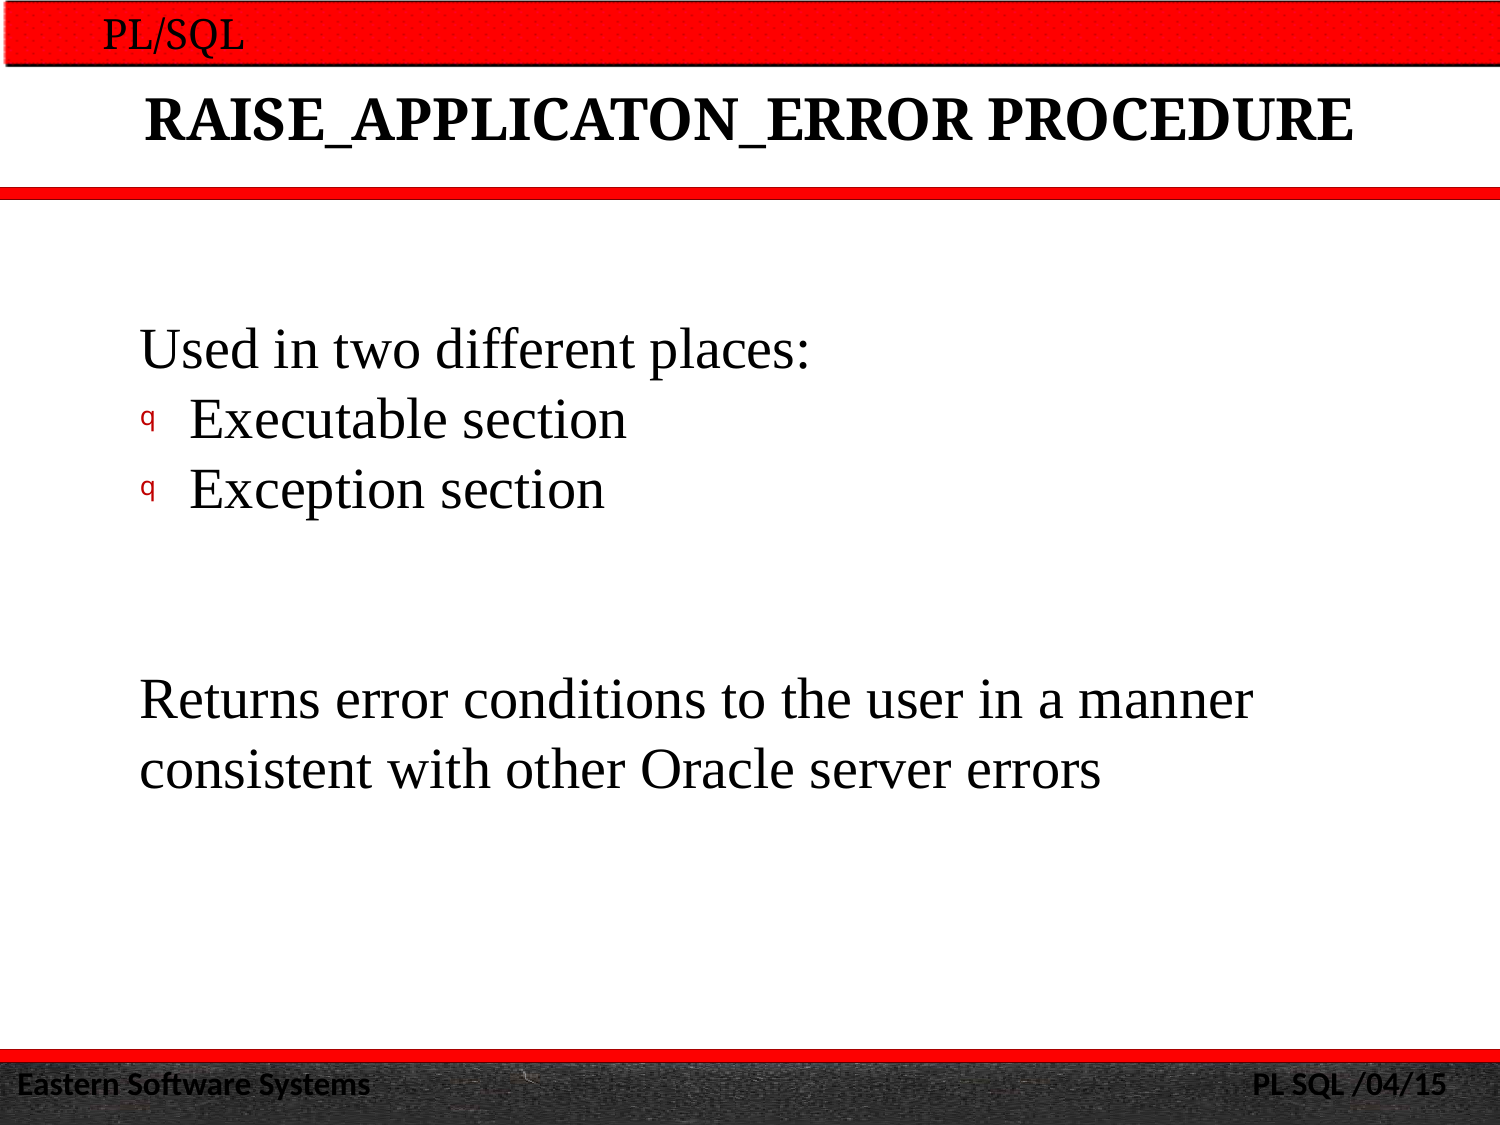

PL/SQL
RAISE_APPLICATON_ERROR PROCEDURE
Used in two different places:
 Executable section
 Exception section
Returns error conditions to the user in a manner consistent with other Oracle server errors
Eastern Software Systems
 PL SQL /04/15